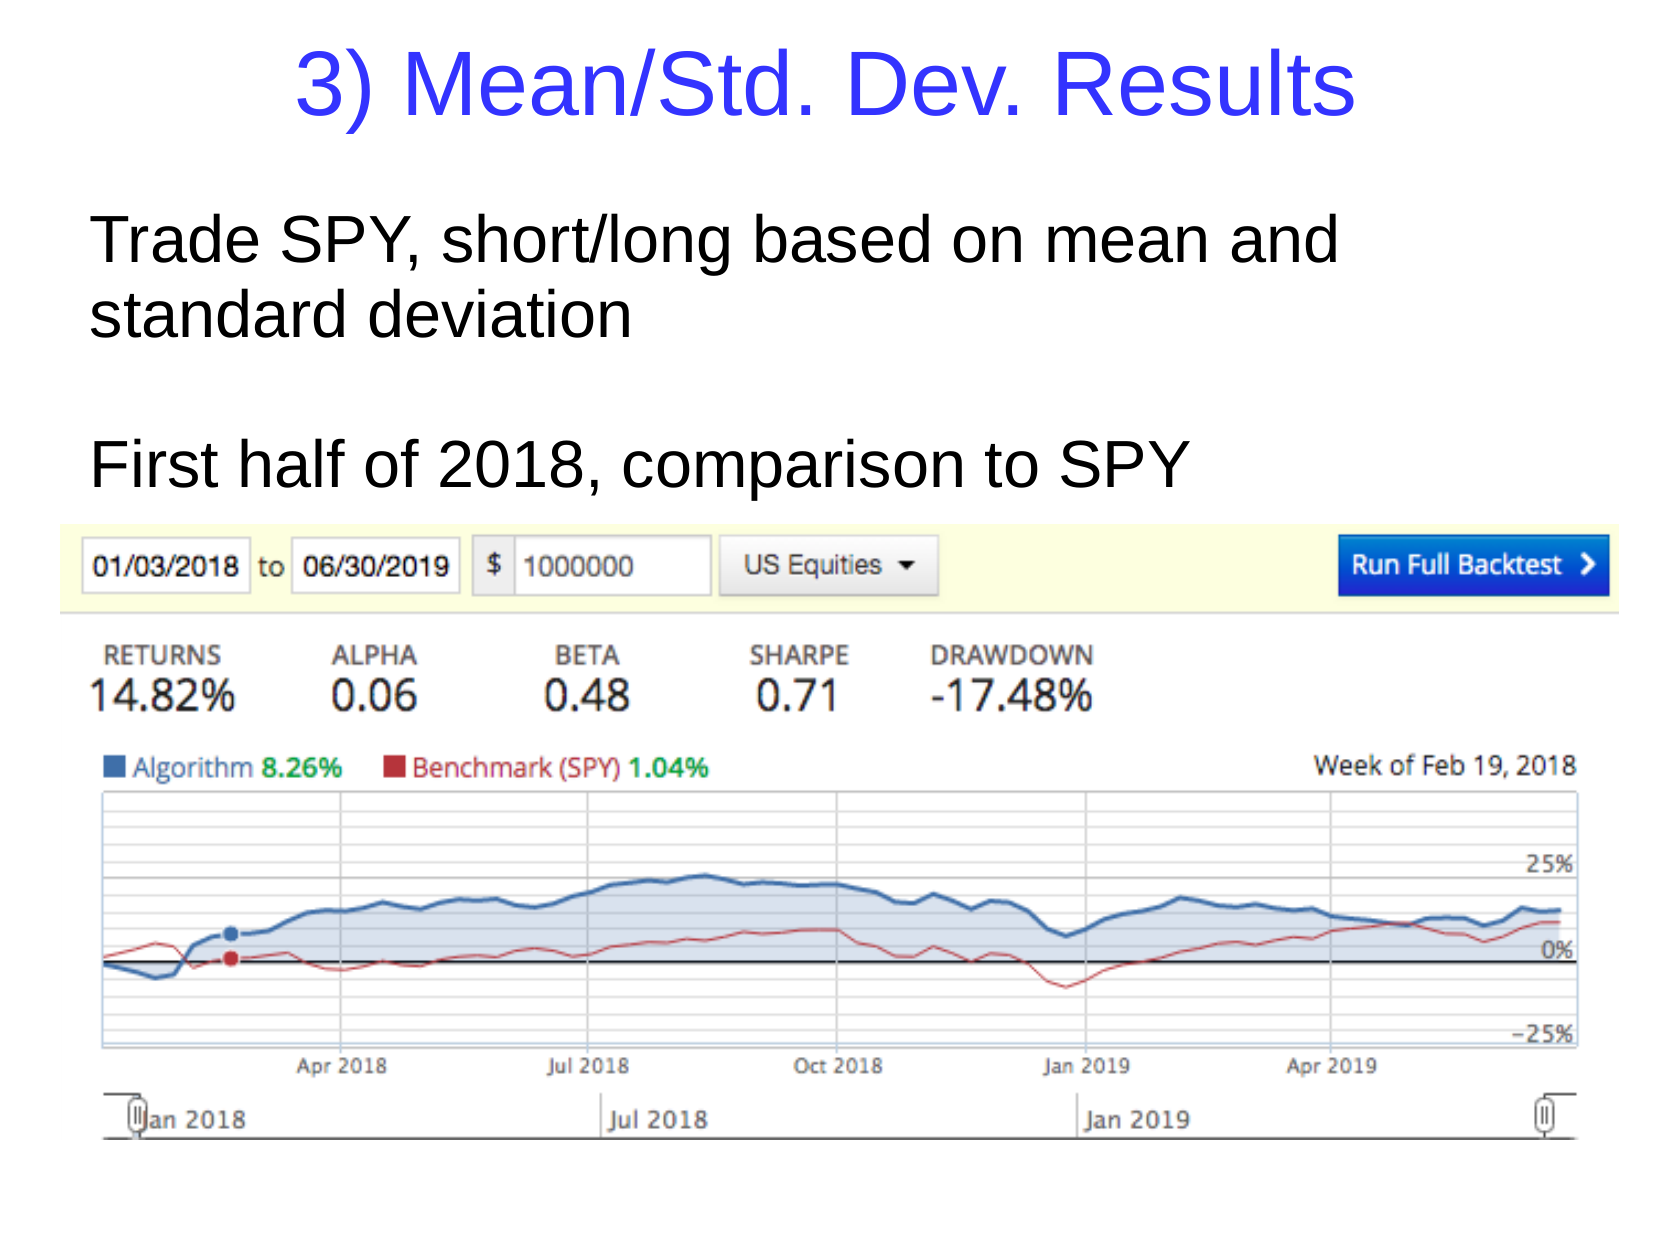

# 3) Mean/Std. Dev. Results
Trade SPY, short/long based on mean and standard deviation
First half of 2018, comparison to SPY